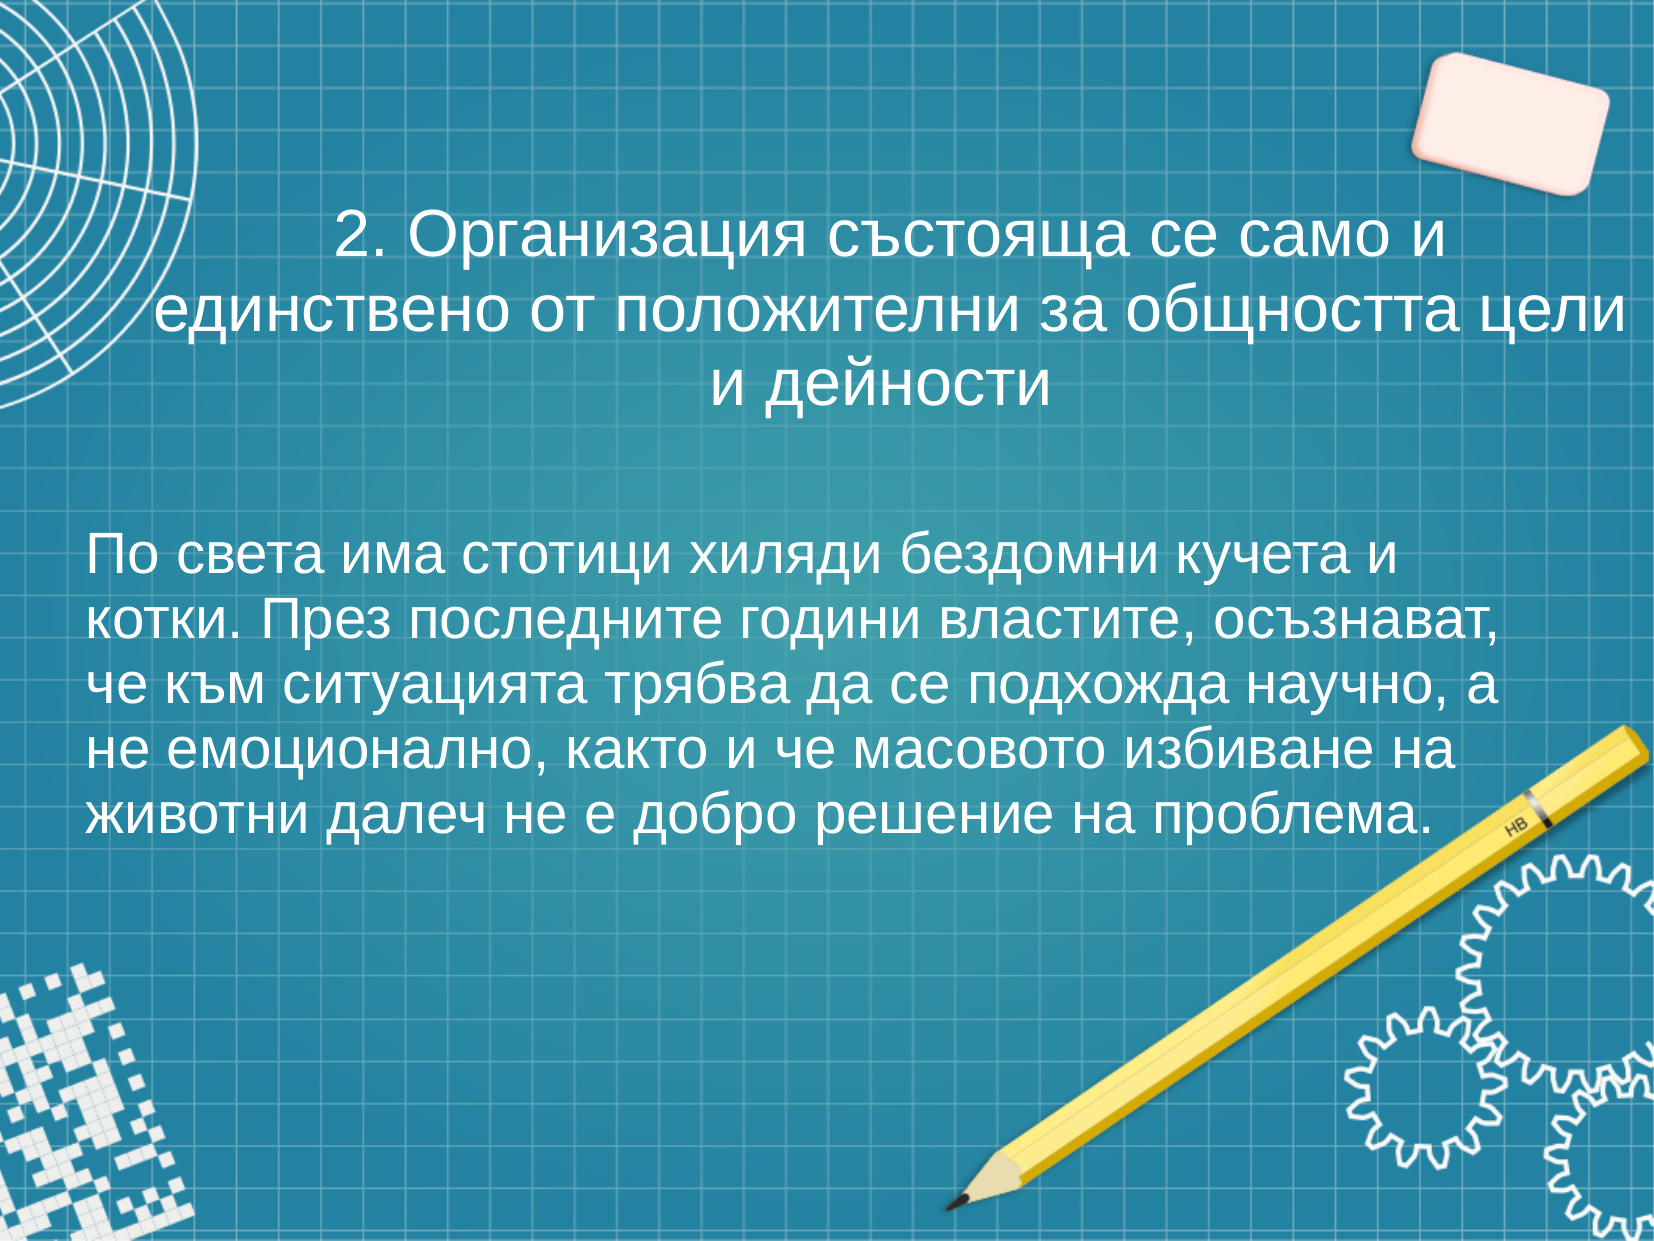

# 2. Организация състояща се само и единствено от положителни за общността цели и дейности
По света има стотици хиляди бездомни кучета и котки. През последните години властите, осъзнават, че към ситуацията трябва да се подхожда научно, а не емоционално, както и че масовото избиване на животни далеч не е добро решение на проблема.